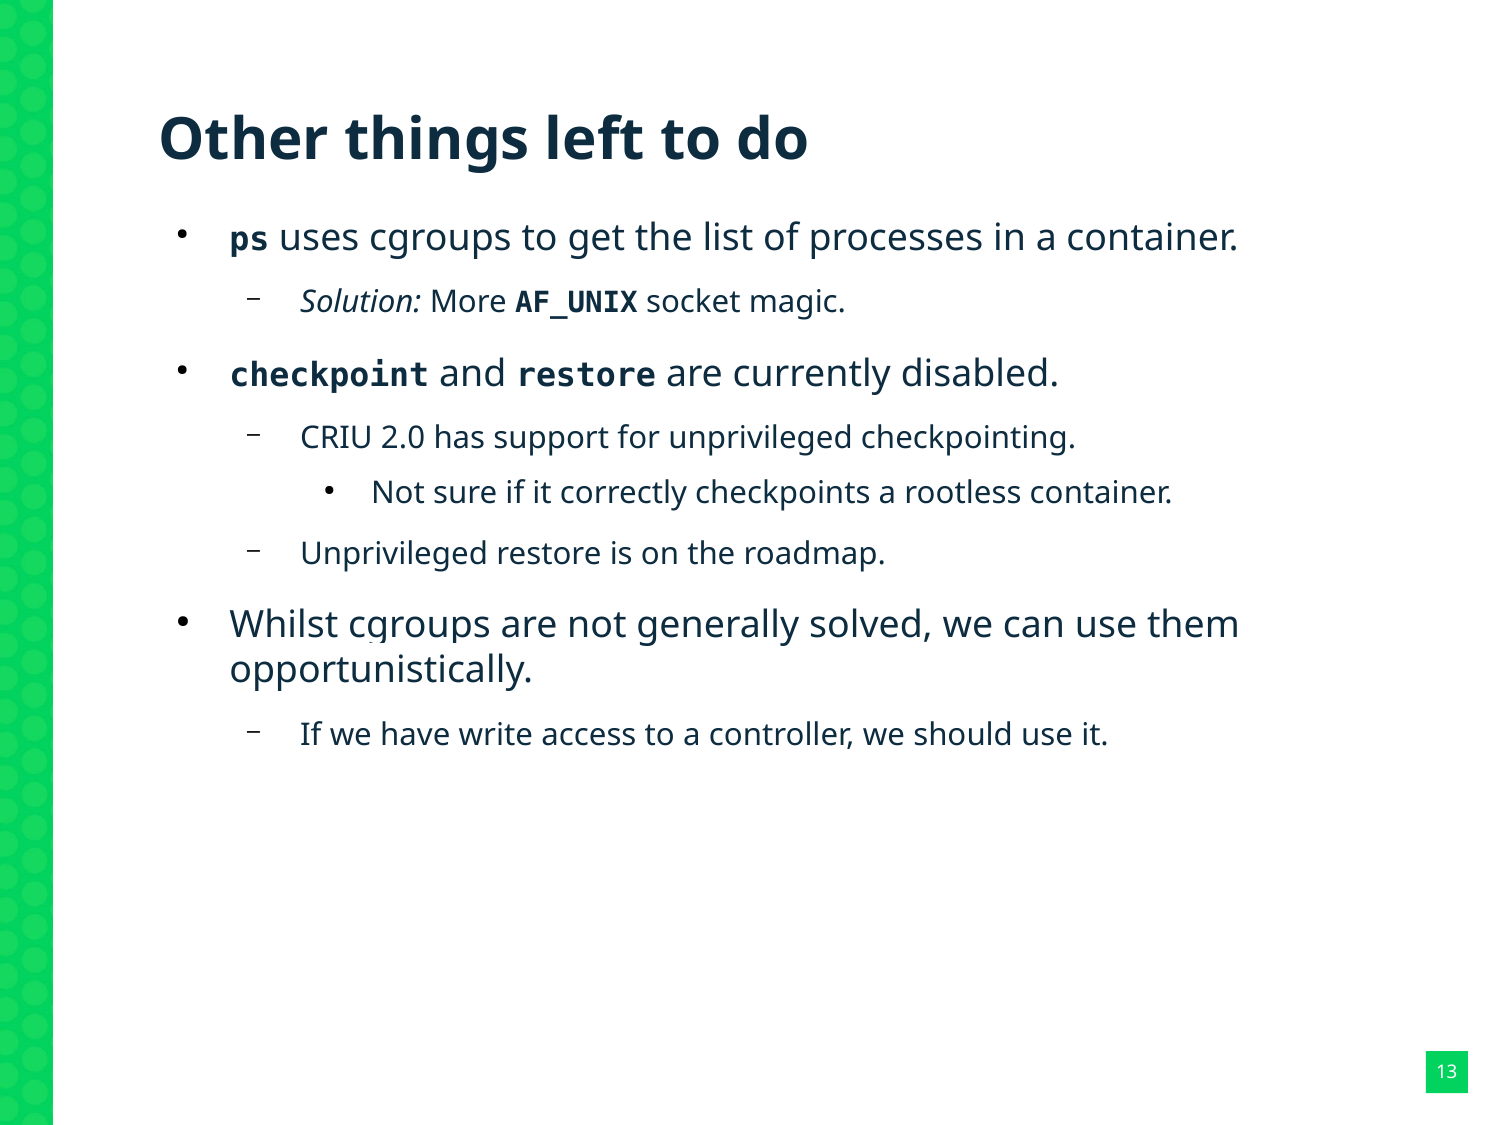

# Other things left to do
ps uses cgroups to get the list of processes in a container.
Solution: More AF_UNIX socket magic.
checkpoint and restore are currently disabled.
CRIU 2.0 has support for unprivileged checkpointing.
Not sure if it correctly checkpoints a rootless container.
Unprivileged restore is on the roadmap.
Whilst cgroups are not generally solved, we can use them opportunistically.
If we have write access to a controller, we should use it.